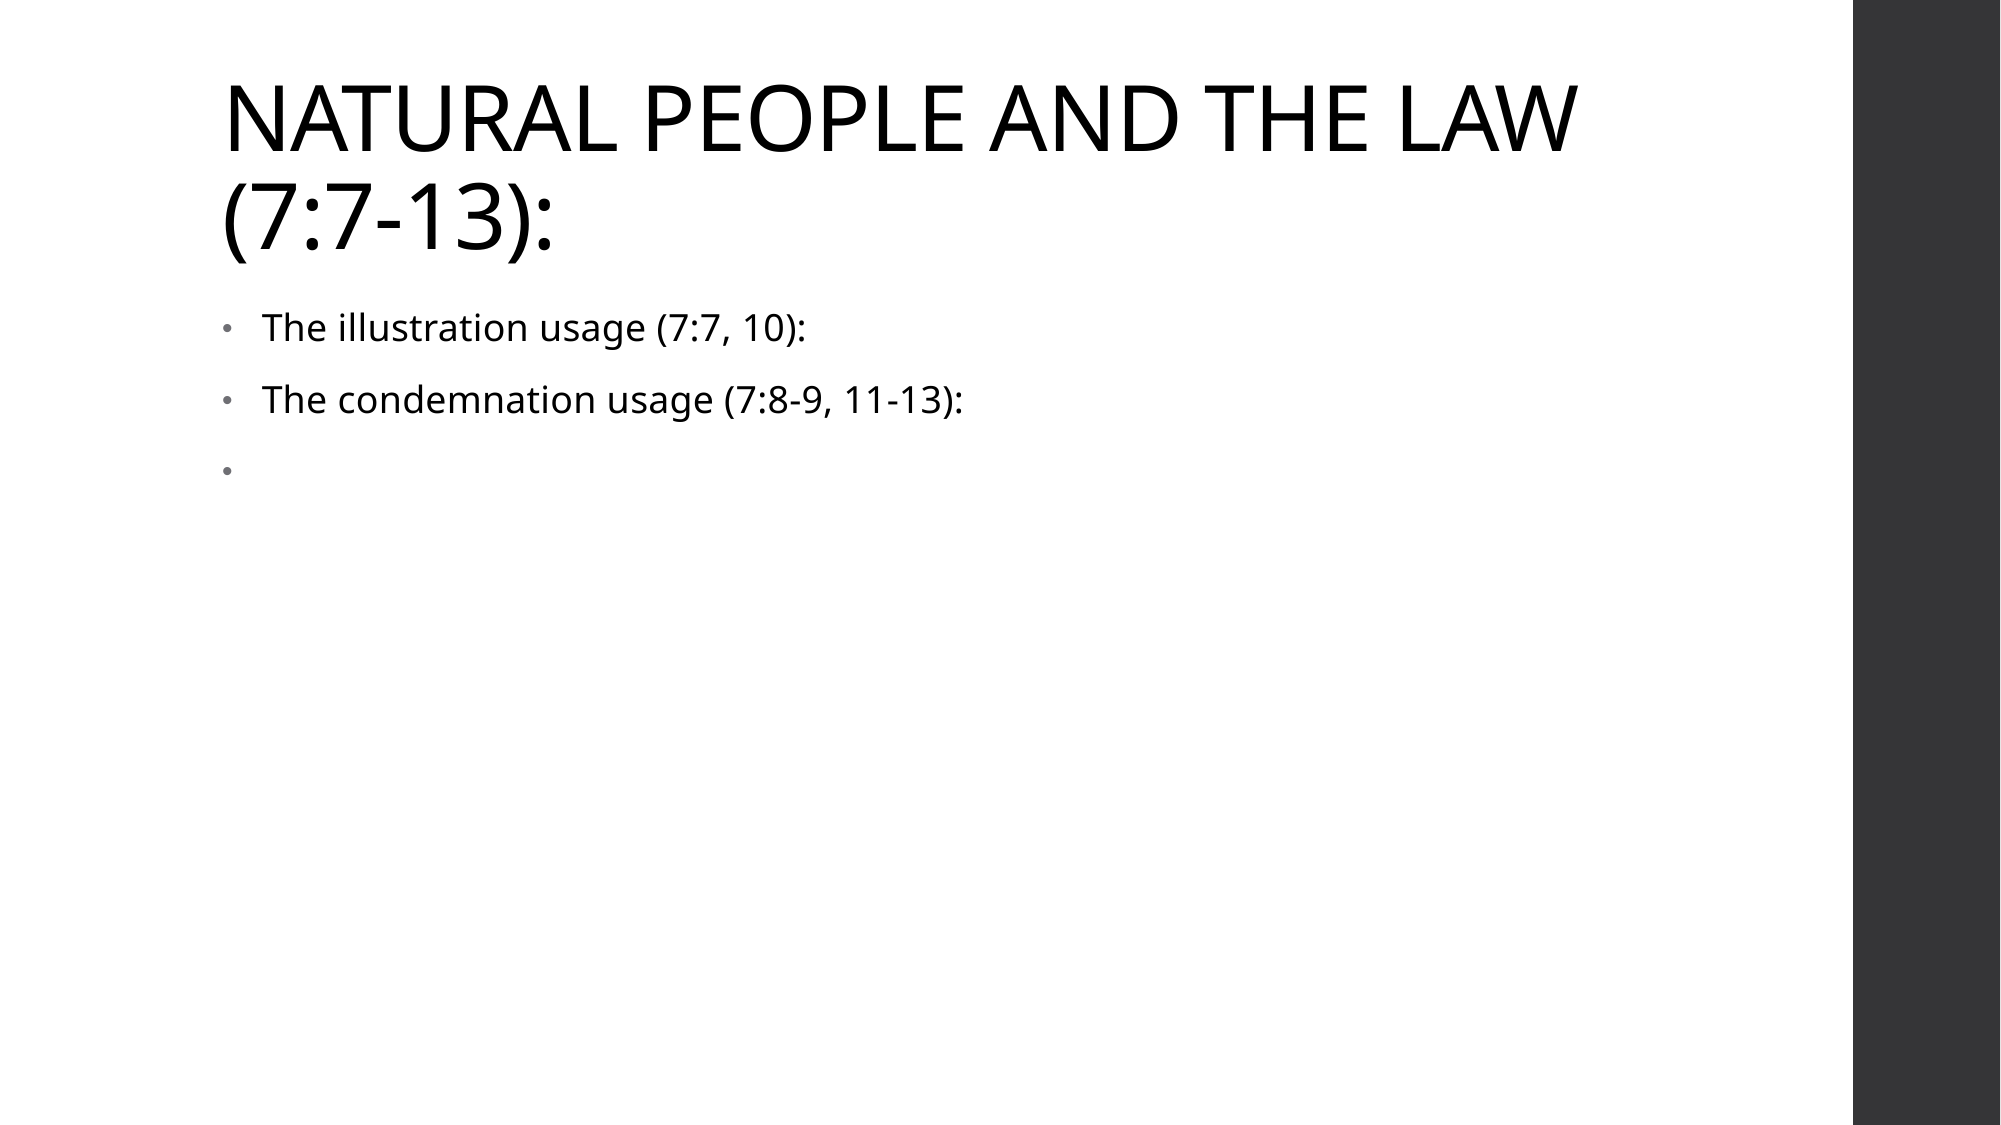

# NATURAL PEOPLE AND THE LAW (7:7-13):
 The illustration usage (7:7, 10):
 The condemnation usage (7:8-9, 11-13):